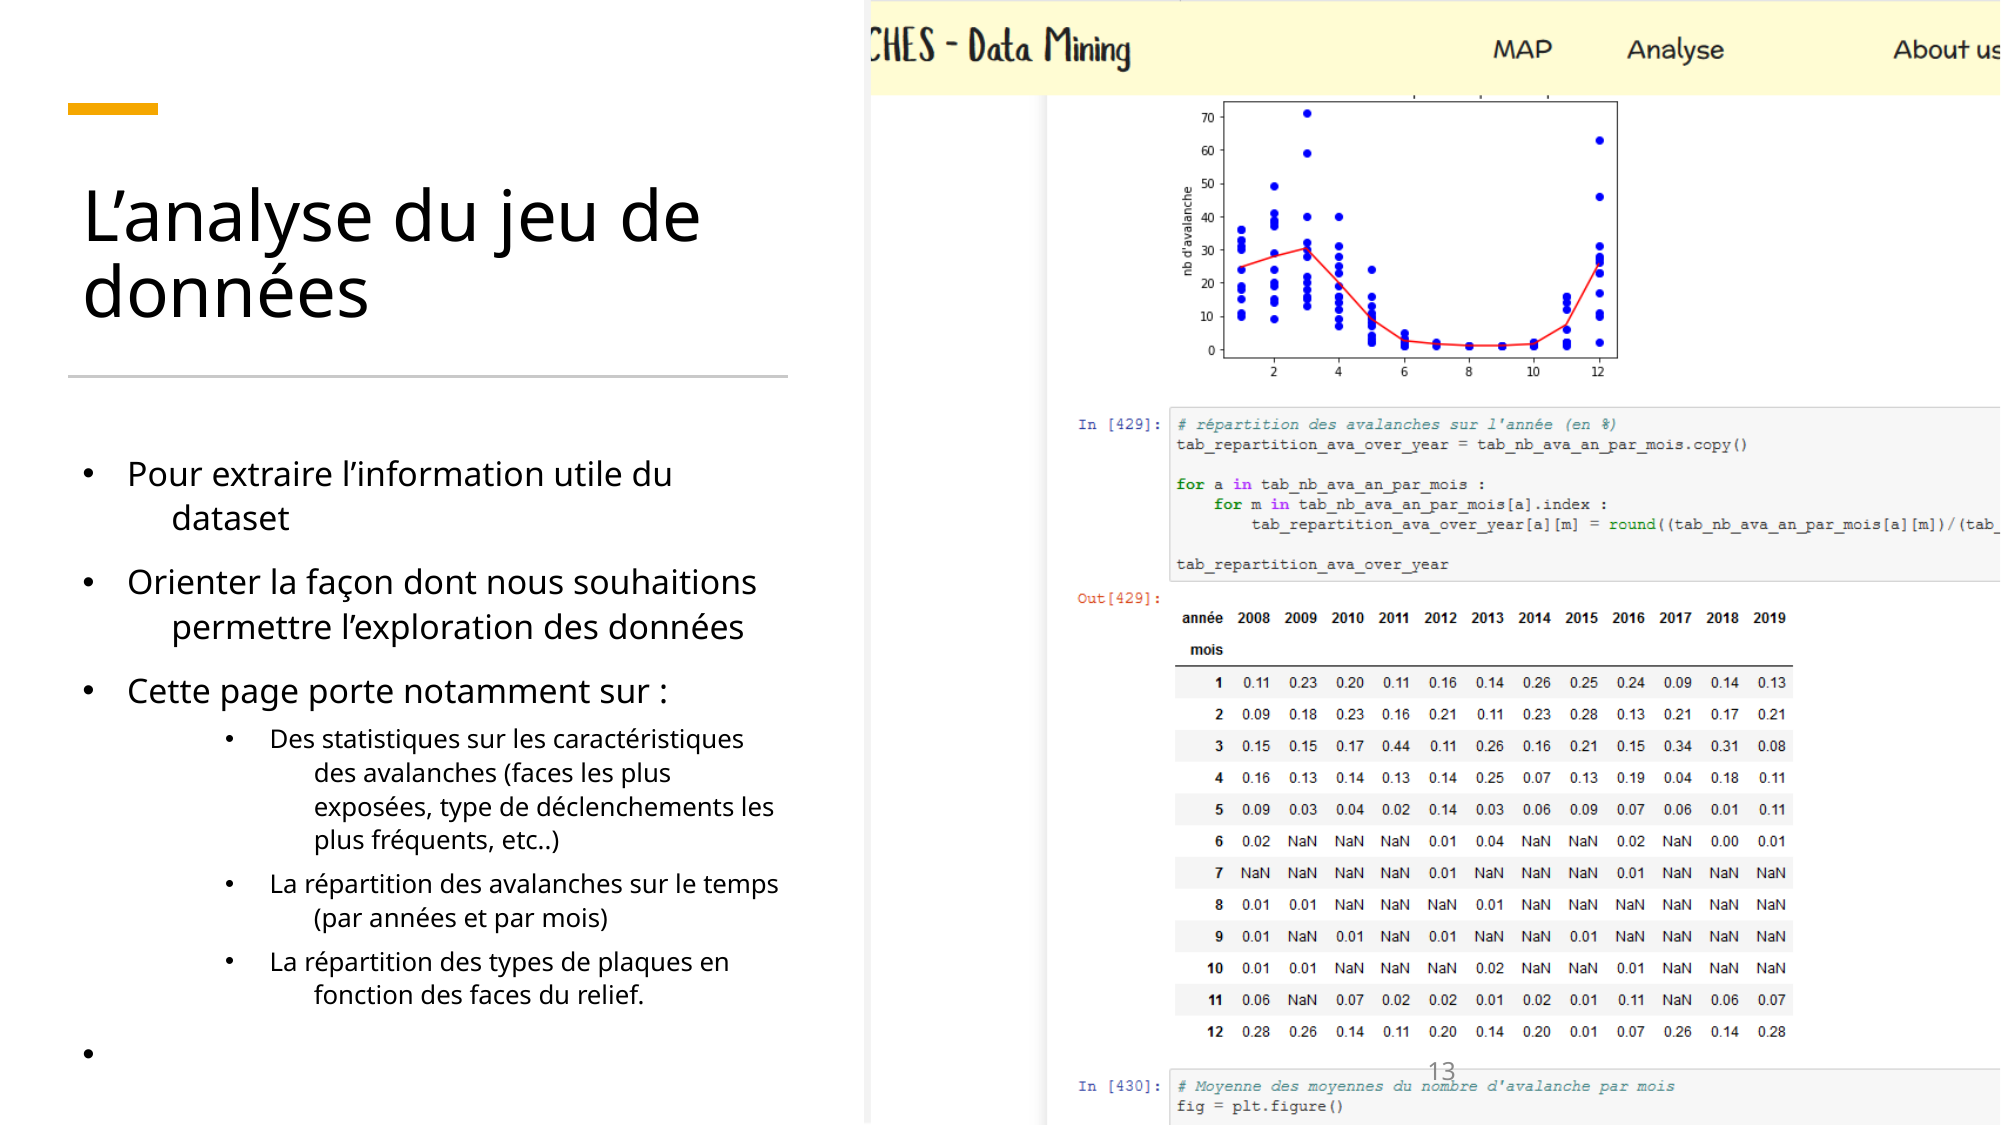

# L’analyse du jeu de données
Pour extraire l’information utile du dataset
Orienter la façon dont nous souhaitions permettre l’exploration des données
Cette page porte notamment sur :
Des statistiques sur les caractéristiques des avalanches (faces les plus exposées, type de déclenchements les plus fréquents, etc..)
La répartition des avalanches sur le temps
(par années et par mois)
La répartition des types de plaques en fonction des faces du relief.